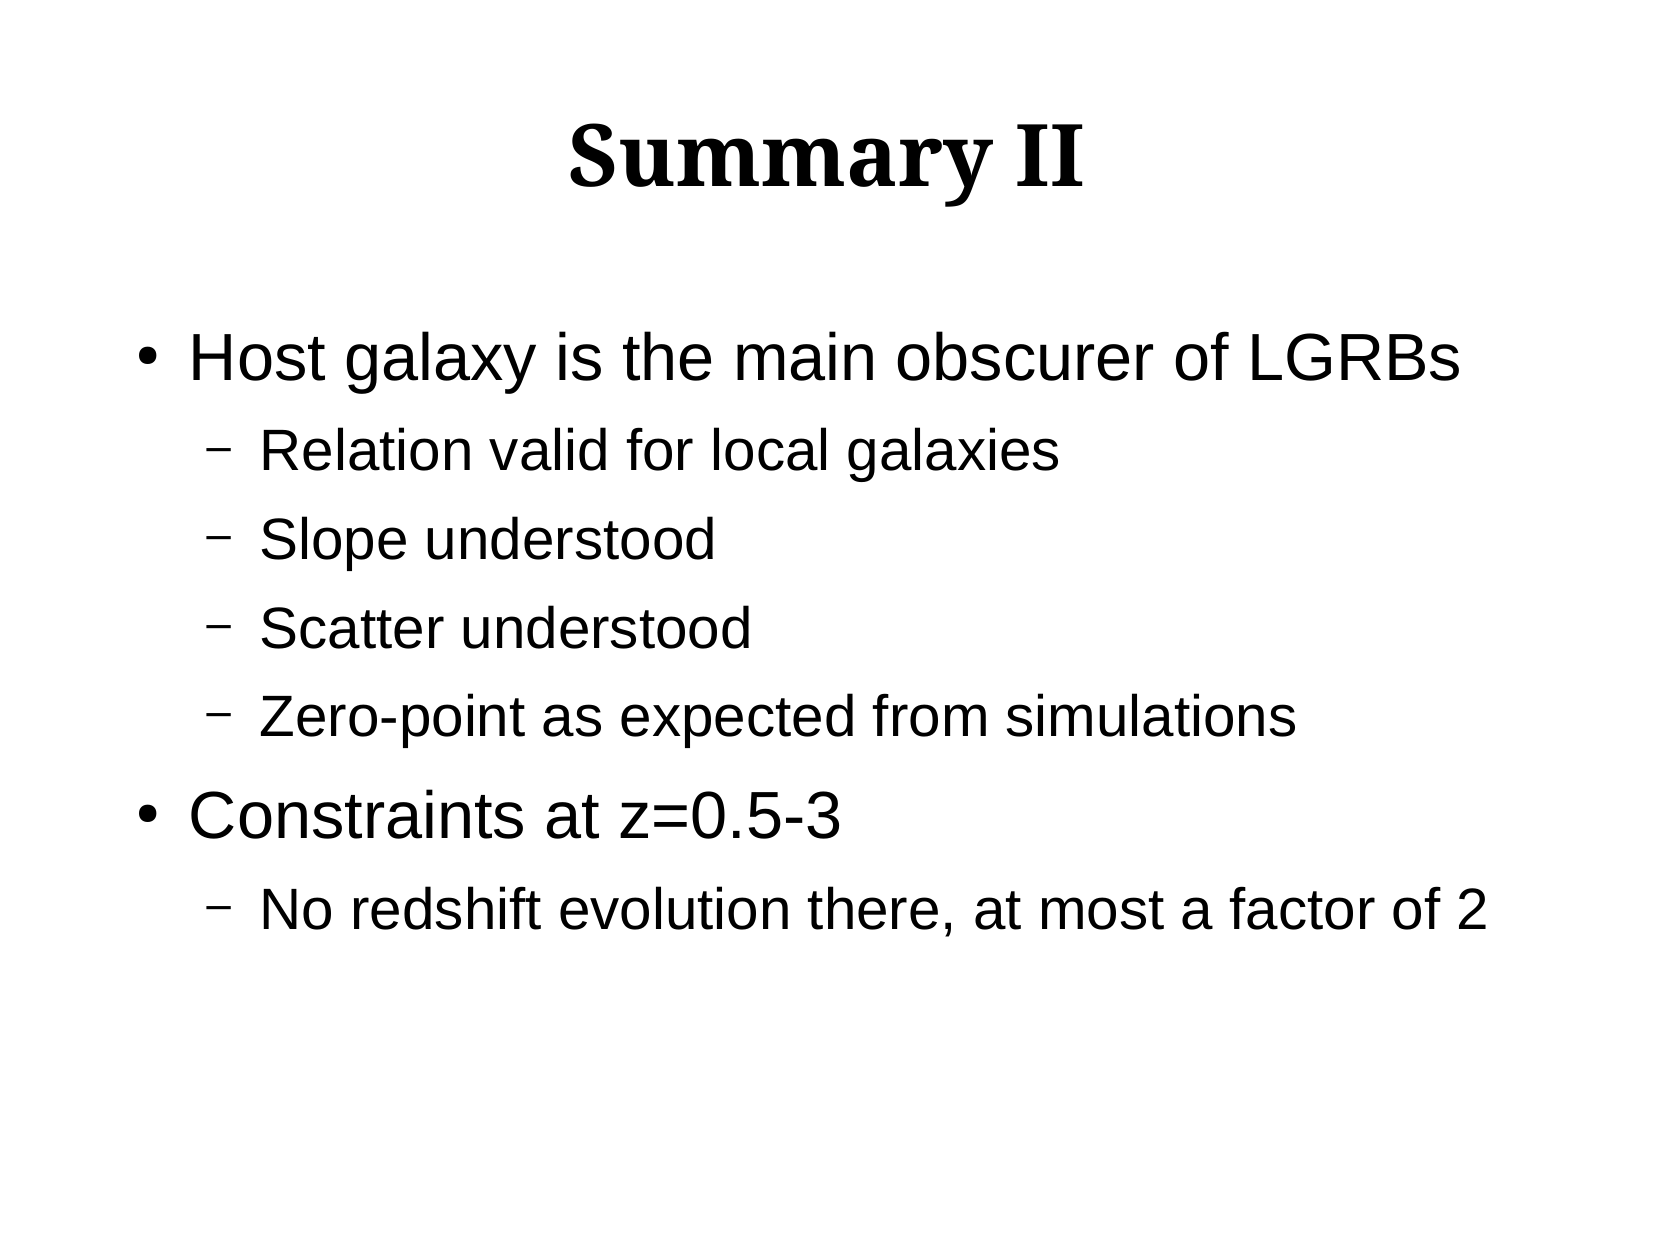

# Summary II
Host galaxy is the main obscurer of LGRBs
Relation valid for local galaxies
Slope understood
Scatter understood
Zero-point as expected from simulations
Constraints at z=0.5-3
No redshift evolution there, at most a factor of 2